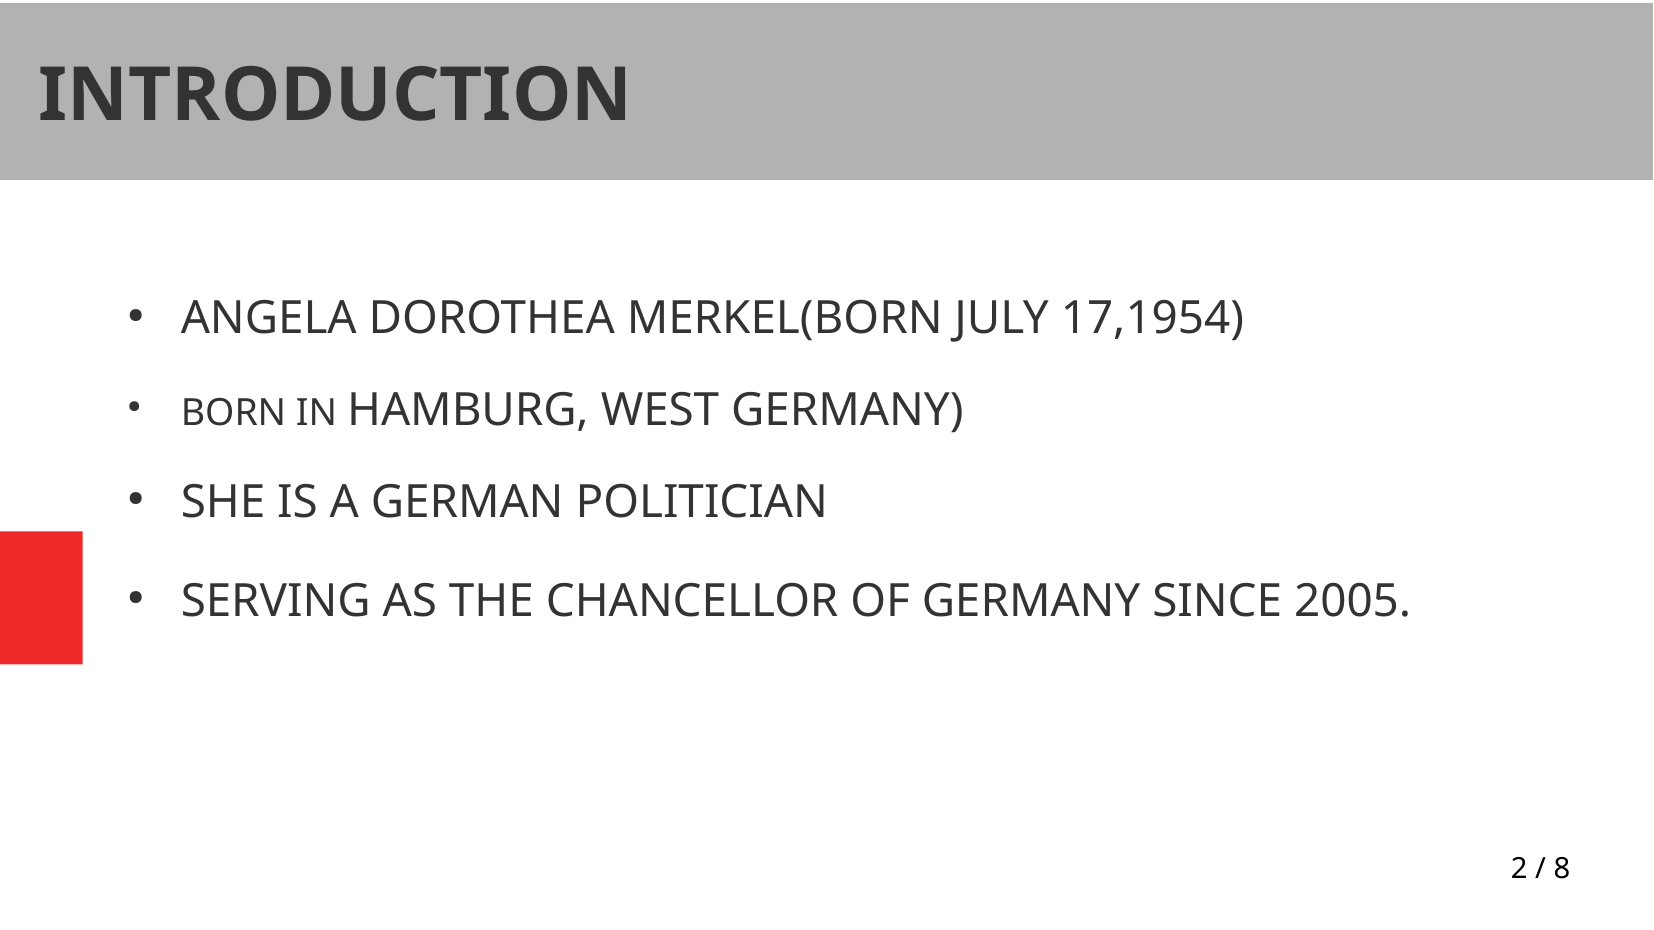

# INTRODUCTION
ANGELA DOROTHEA MERKEL(BORN JULY 17,1954)
BORN IN HAMBURG, WEST GERMANY)
SHE IS A GERMAN POLITICIAN
SERVING AS THE CHANCELLOR OF GERMANY SINCE 2005.
2